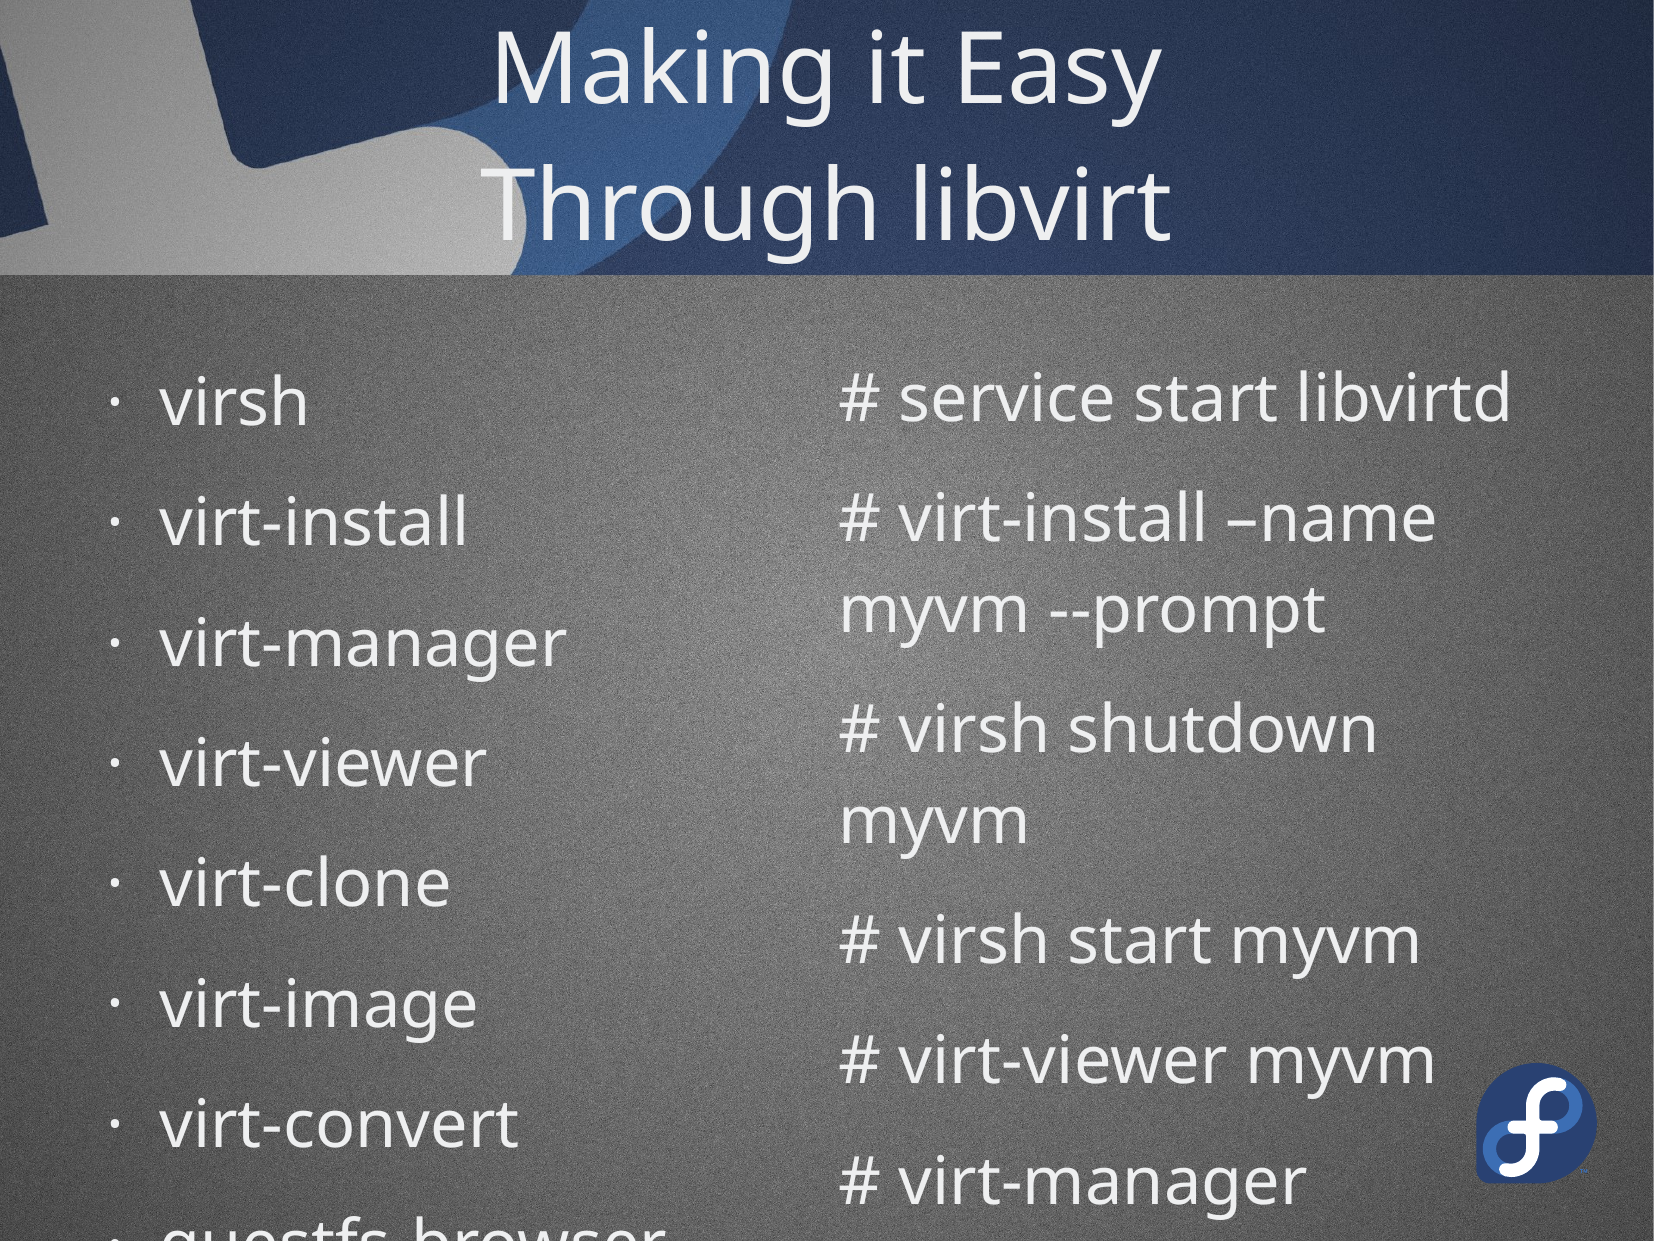

# Making it Easy Through libvirt
# service start libvirtd
# virt-install –name myvm --prompt
# virsh shutdown myvm
# virsh start myvm
# virt-viewer myvm
# virt-manager
# gnome-boxes
virsh
virt-install
virt-manager
virt-viewer
virt-clone
virt-image
virt-convert
guestfs-browser